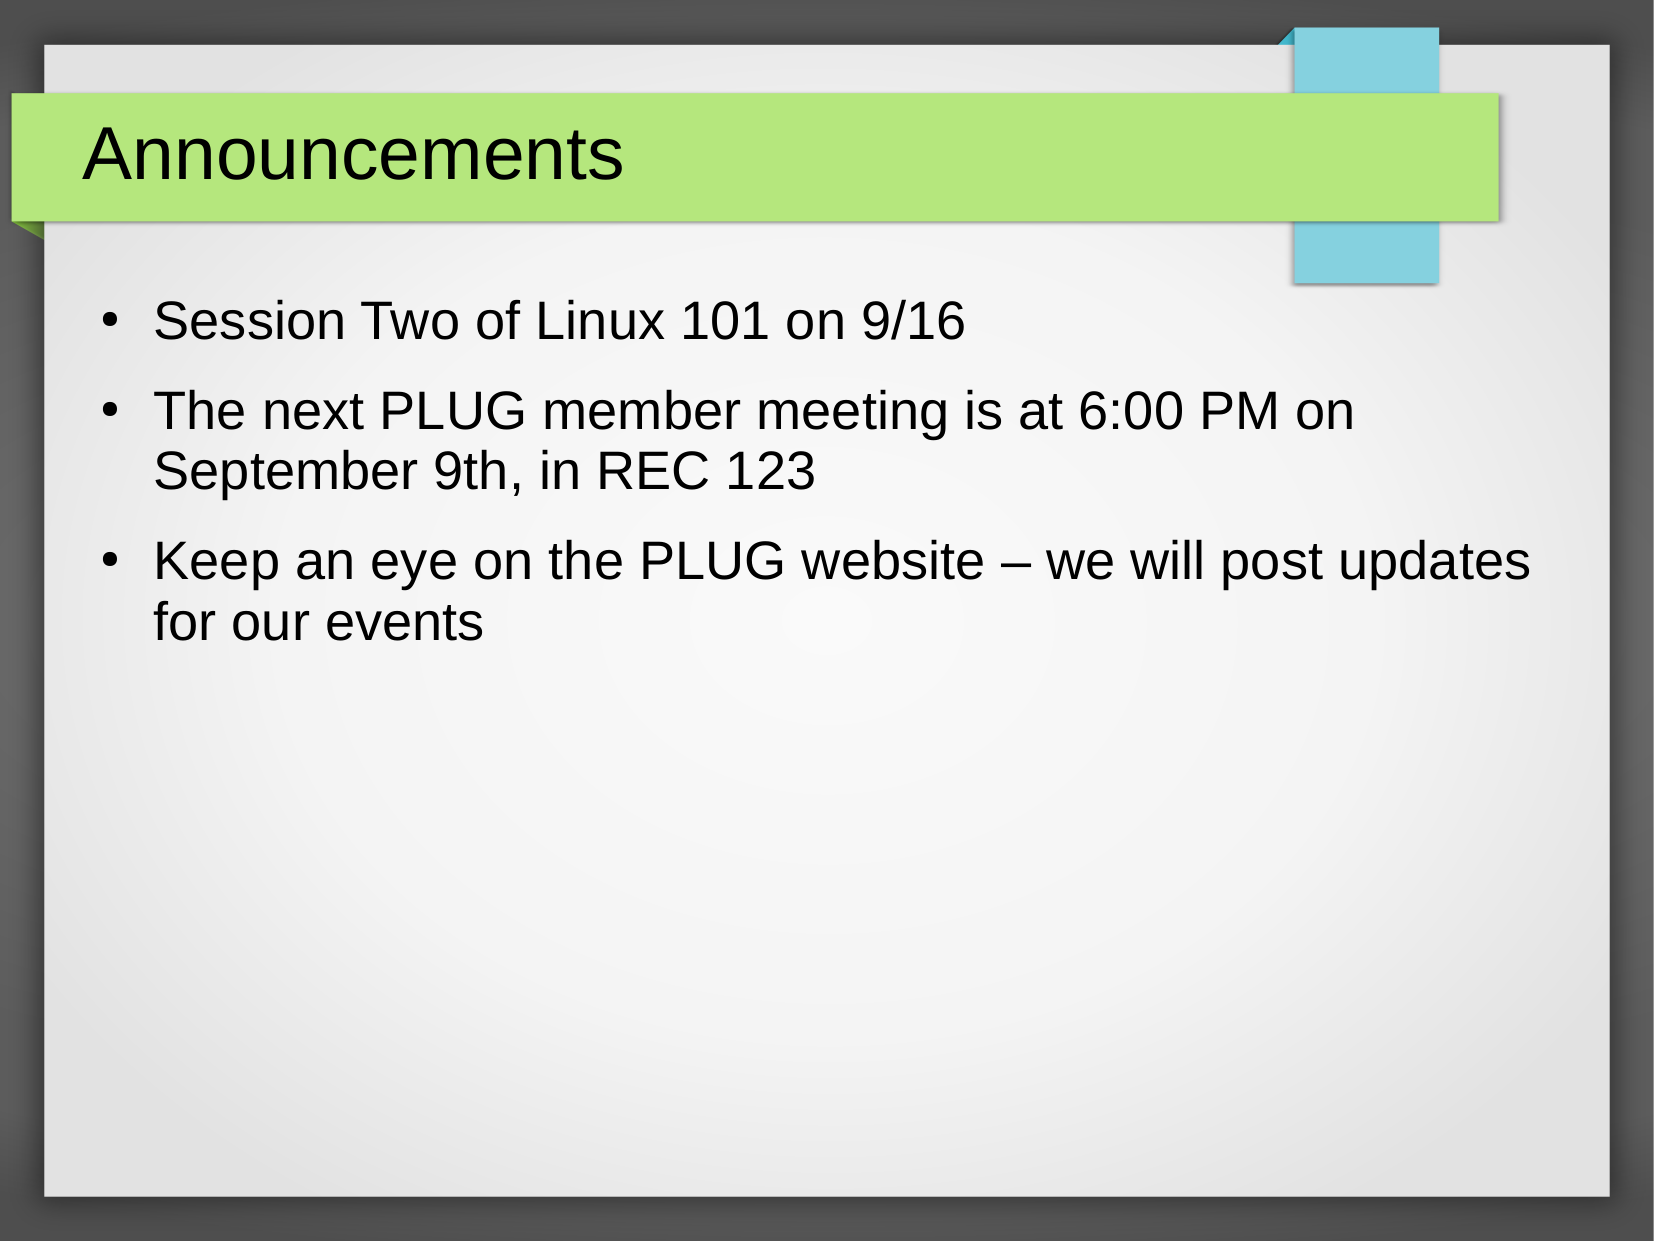

# Announcements
Session Two of Linux 101 on 9/16
The next PLUG member meeting is at 6:00 PM on September 9th, in REC 123
Keep an eye on the PLUG website – we will post updates for our events